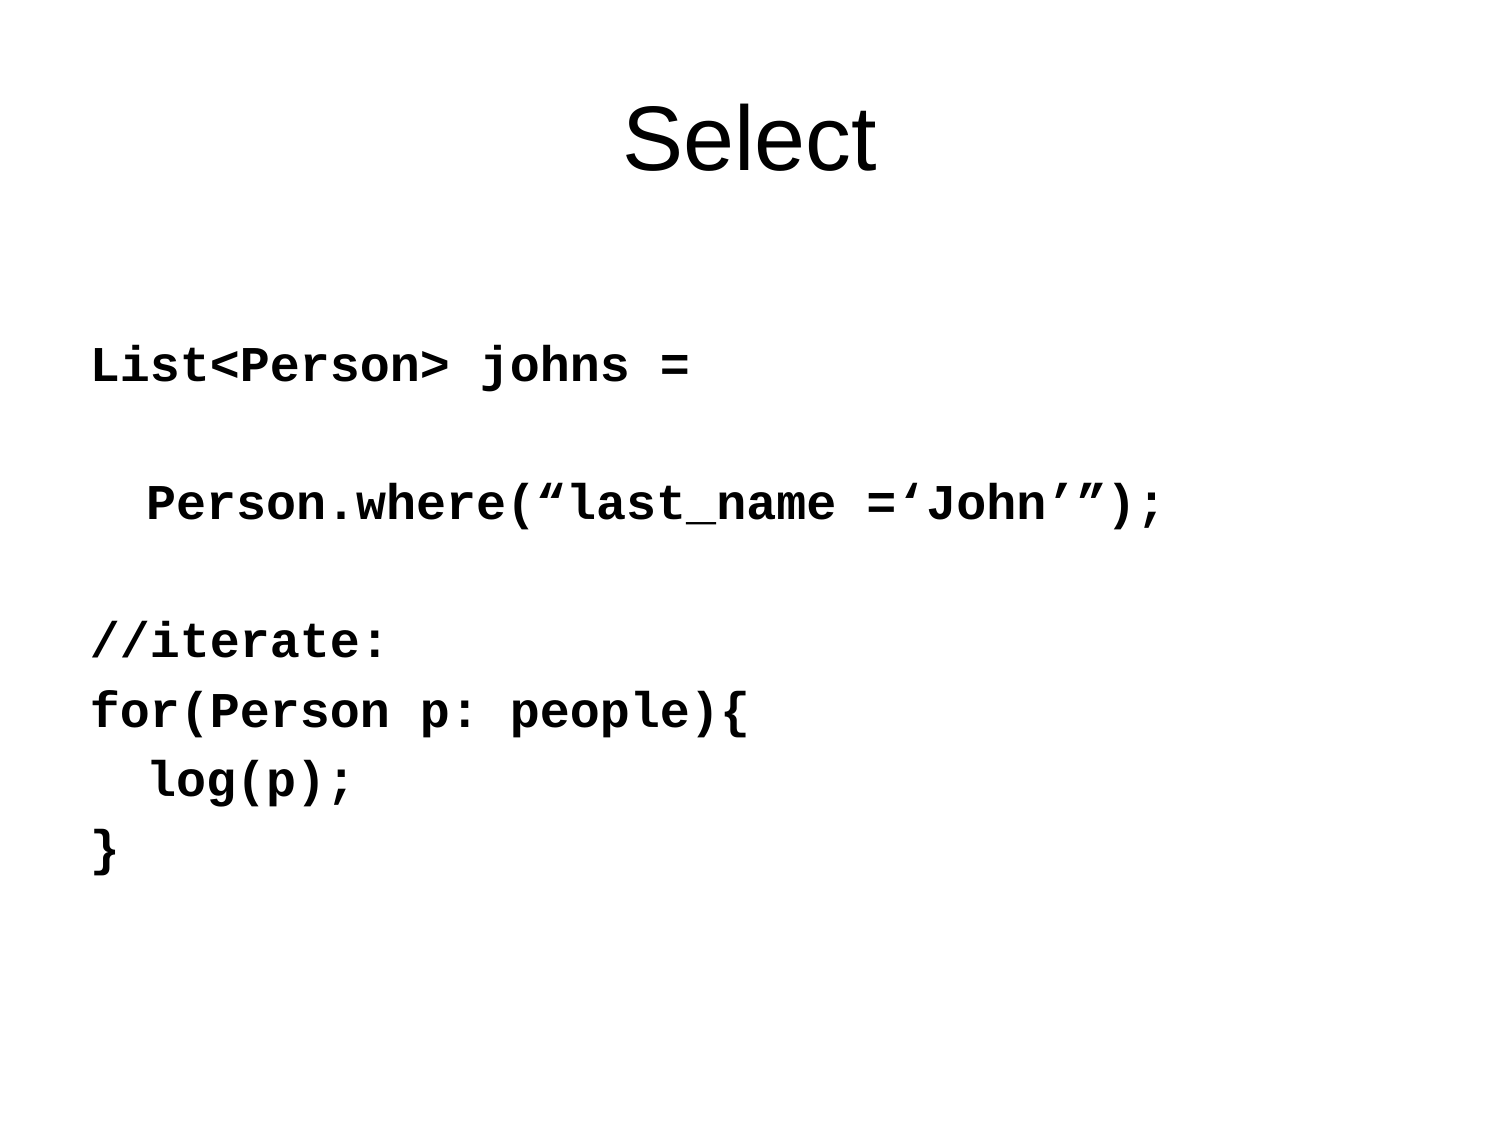

# Select
List<Person> johns =
	Person.where(“last_name =‘John’”);
//iterate:
for(Person p: people){
	log(p);
}